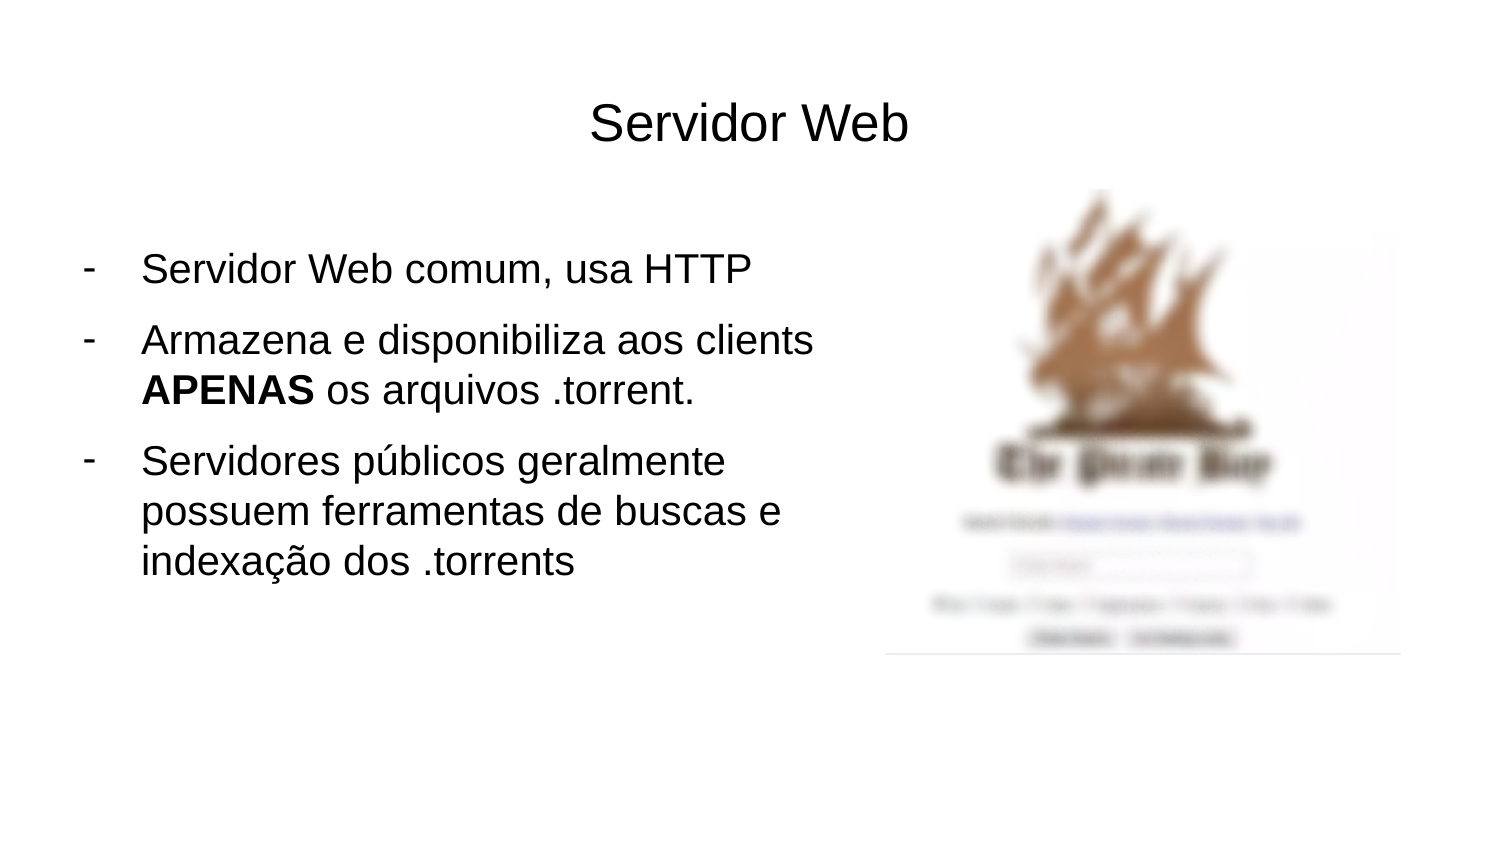

# Servidor Web
Servidor Web comum, usa HTTP
Armazena e disponibiliza aos clients APENAS os arquivos .torrent.
Servidores públicos geralmente possuem ferramentas de buscas e indexação dos .torrents